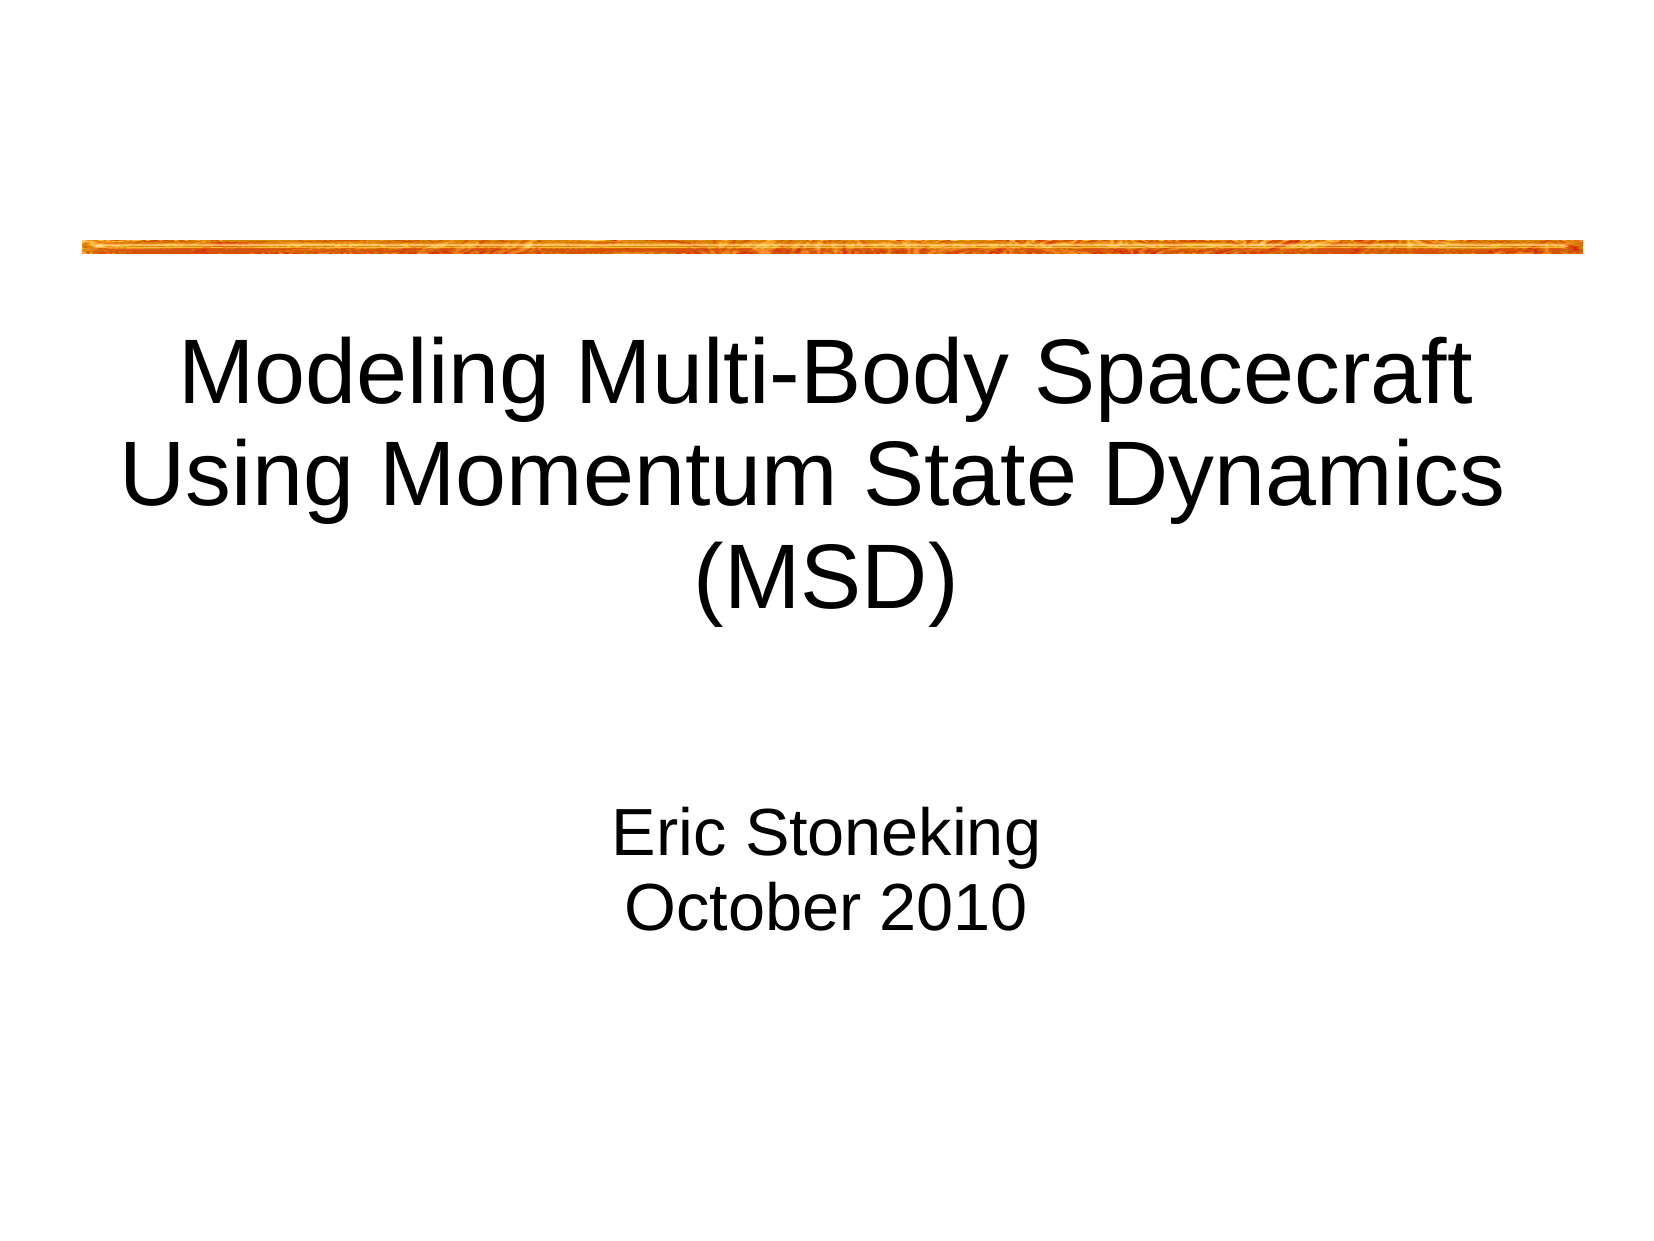

# Modeling Multi-Body Spacecraft Using Momentum State Dynamics (MSD)
Eric Stoneking
October 2010